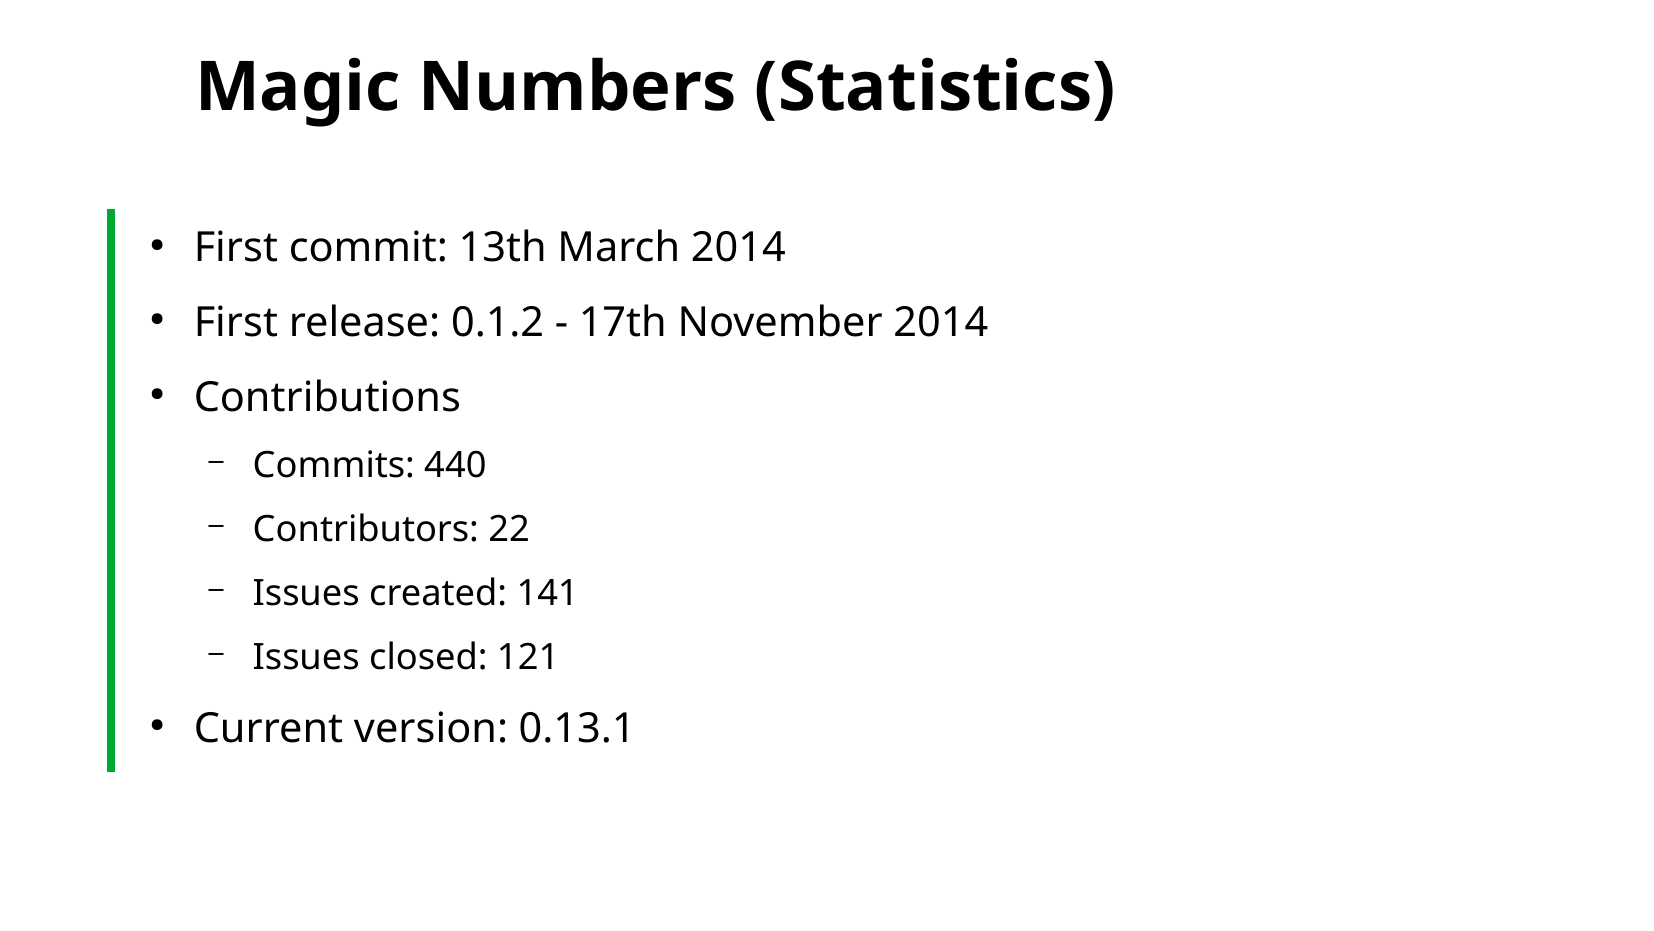

# Magic Numbers (Statistics)
First commit: 13th March 2014
First release: 0.1.2 - 17th November 2014
Contributions
Commits: 440
Contributors: 22
Issues created: 141
Issues closed: 121
Current version: 0.13.1